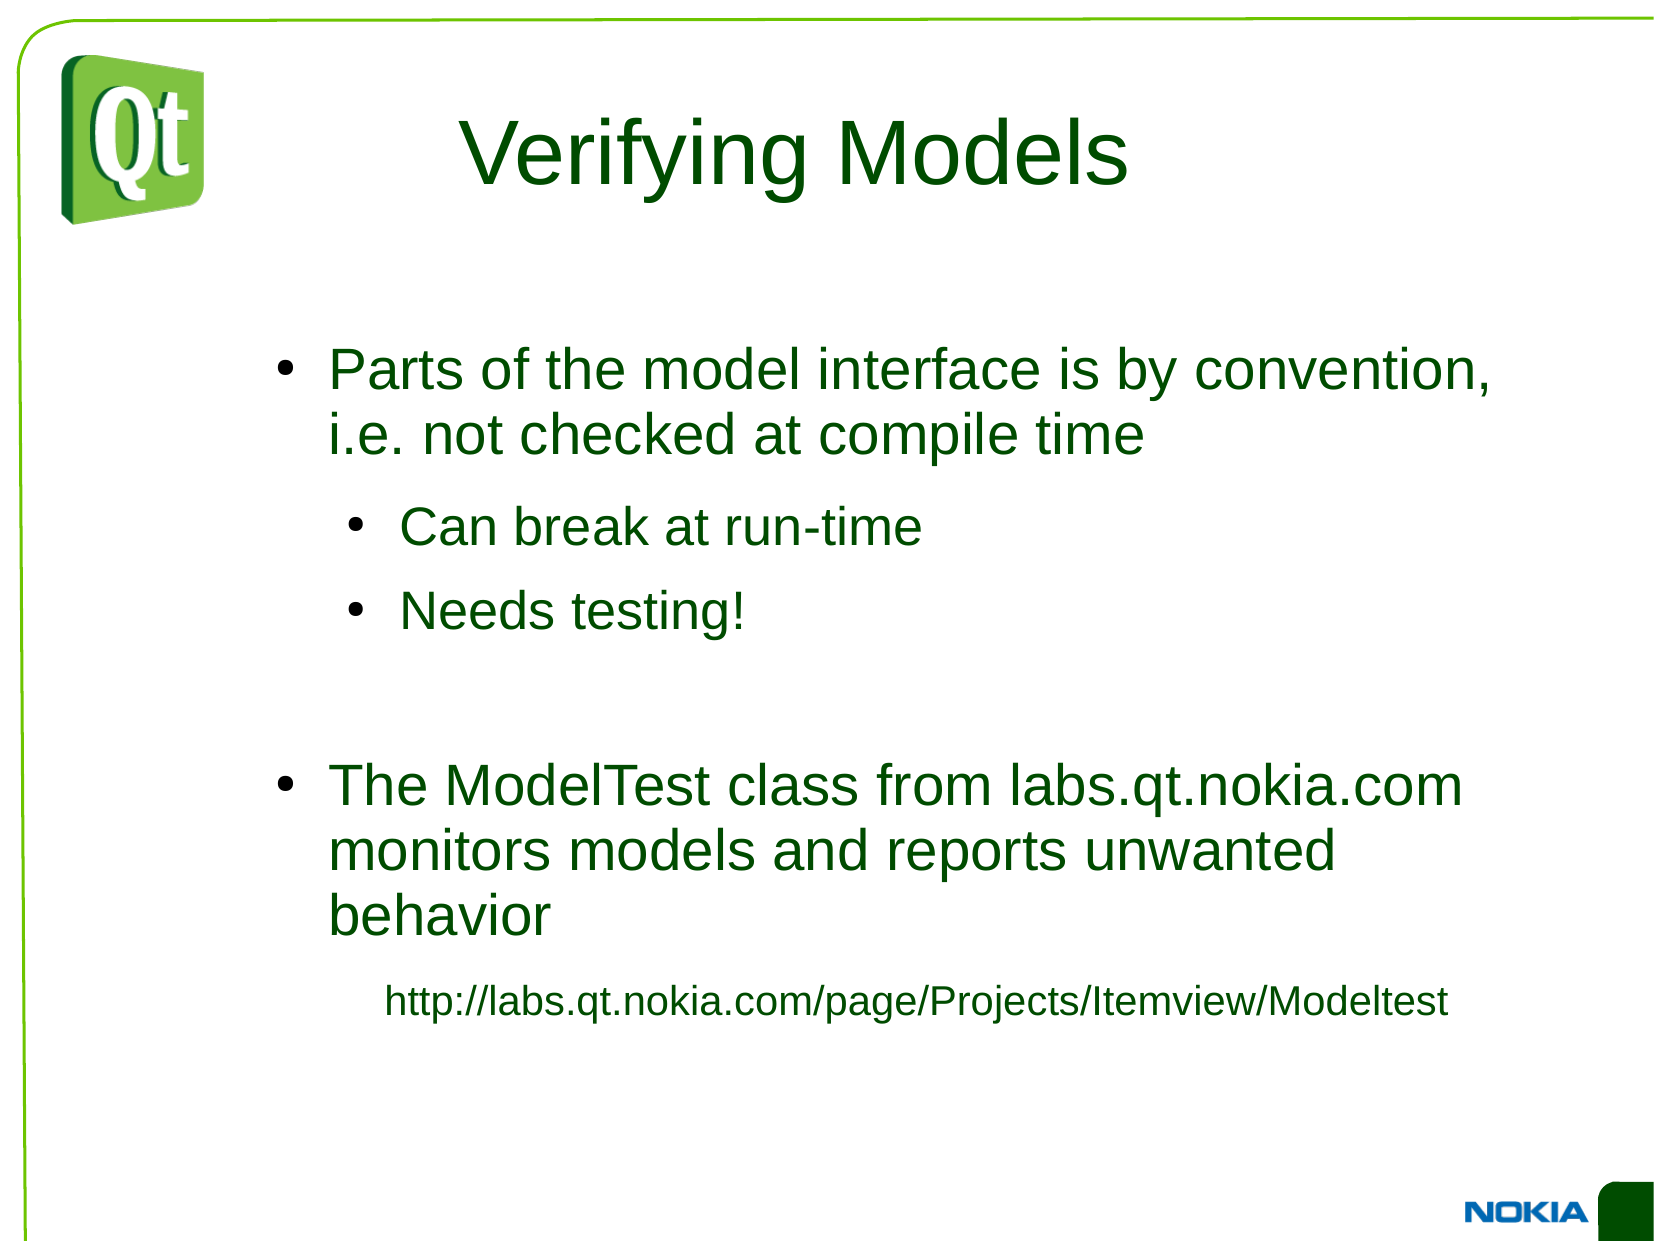

# Verifying Models
Parts of the model interface is by convention, i.e. not checked at compile time
Can break at run-time
Needs testing!
The ModelTest class from labs.qt.nokia.com monitors models and reports unwanted behavior
http://labs.qt.nokia.com/page/Projects/Itemview/Modeltest